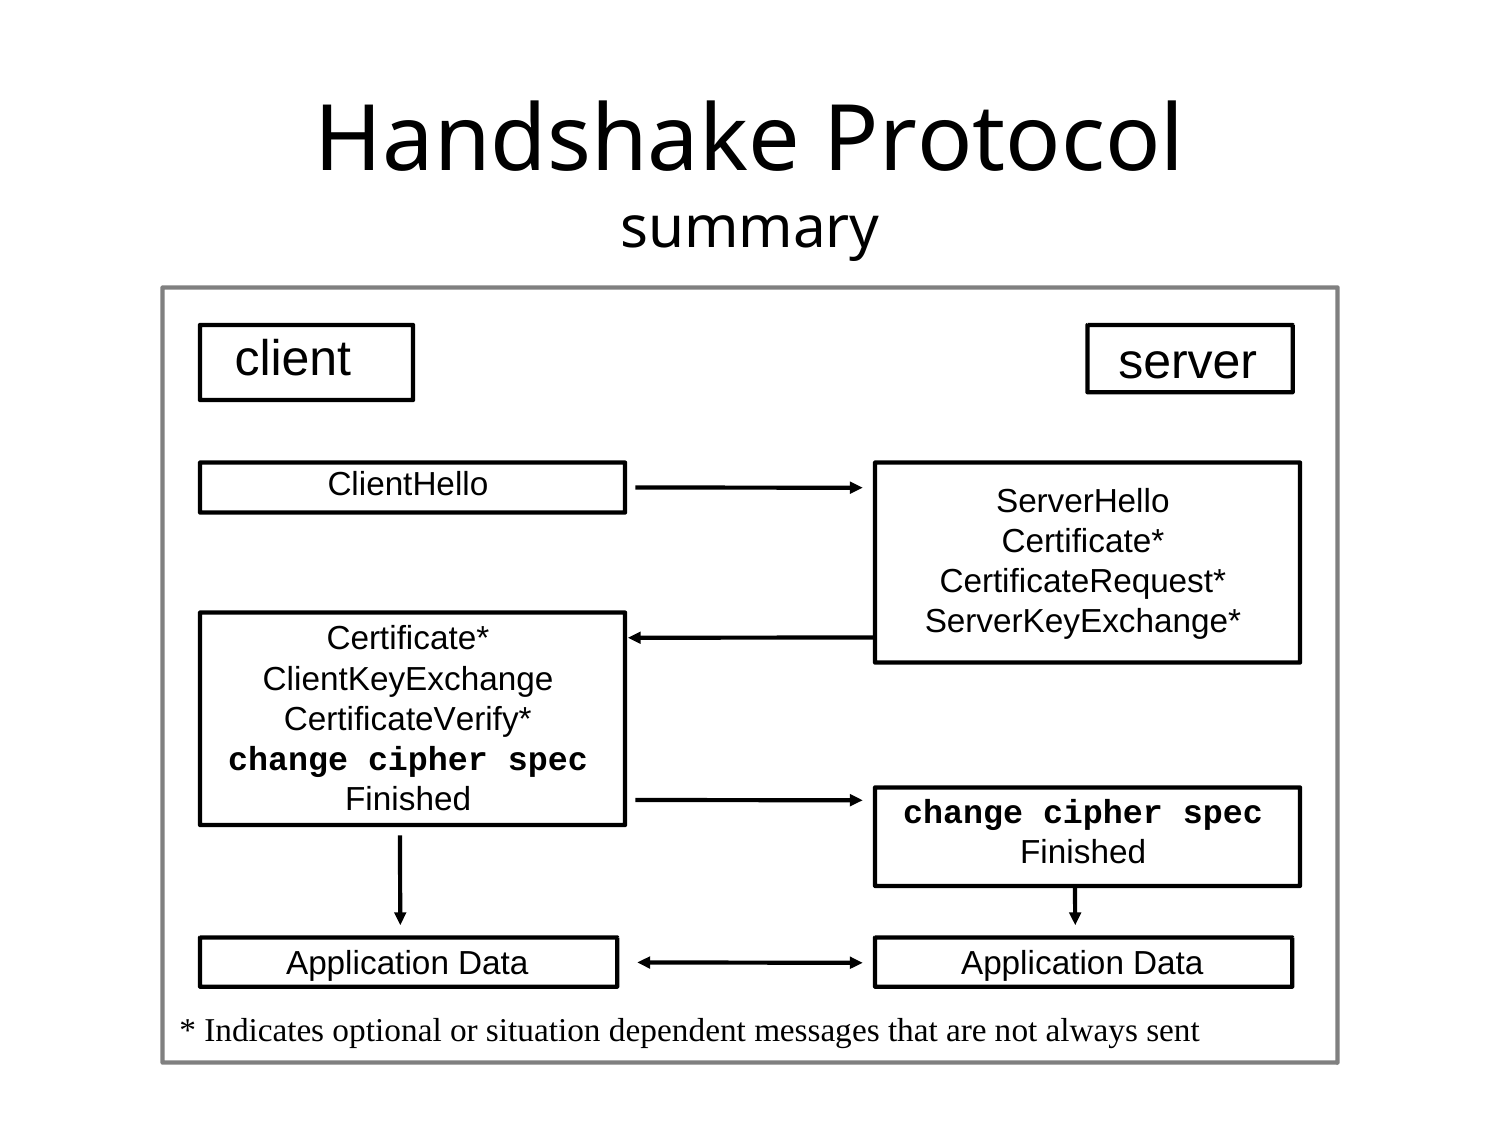

Handshake Protocol
summary
client
server
ClientHello
ServerHello
Certificate*
CertificateRequest*
ServerKeyExchange*
Certificate*
ClientKeyExchange
CertificateVerify*
change cipher spec
Finished
change cipher spec
Finished
Application Data
Application Data
* Indicates optional or situation dependent messages that are not always sent